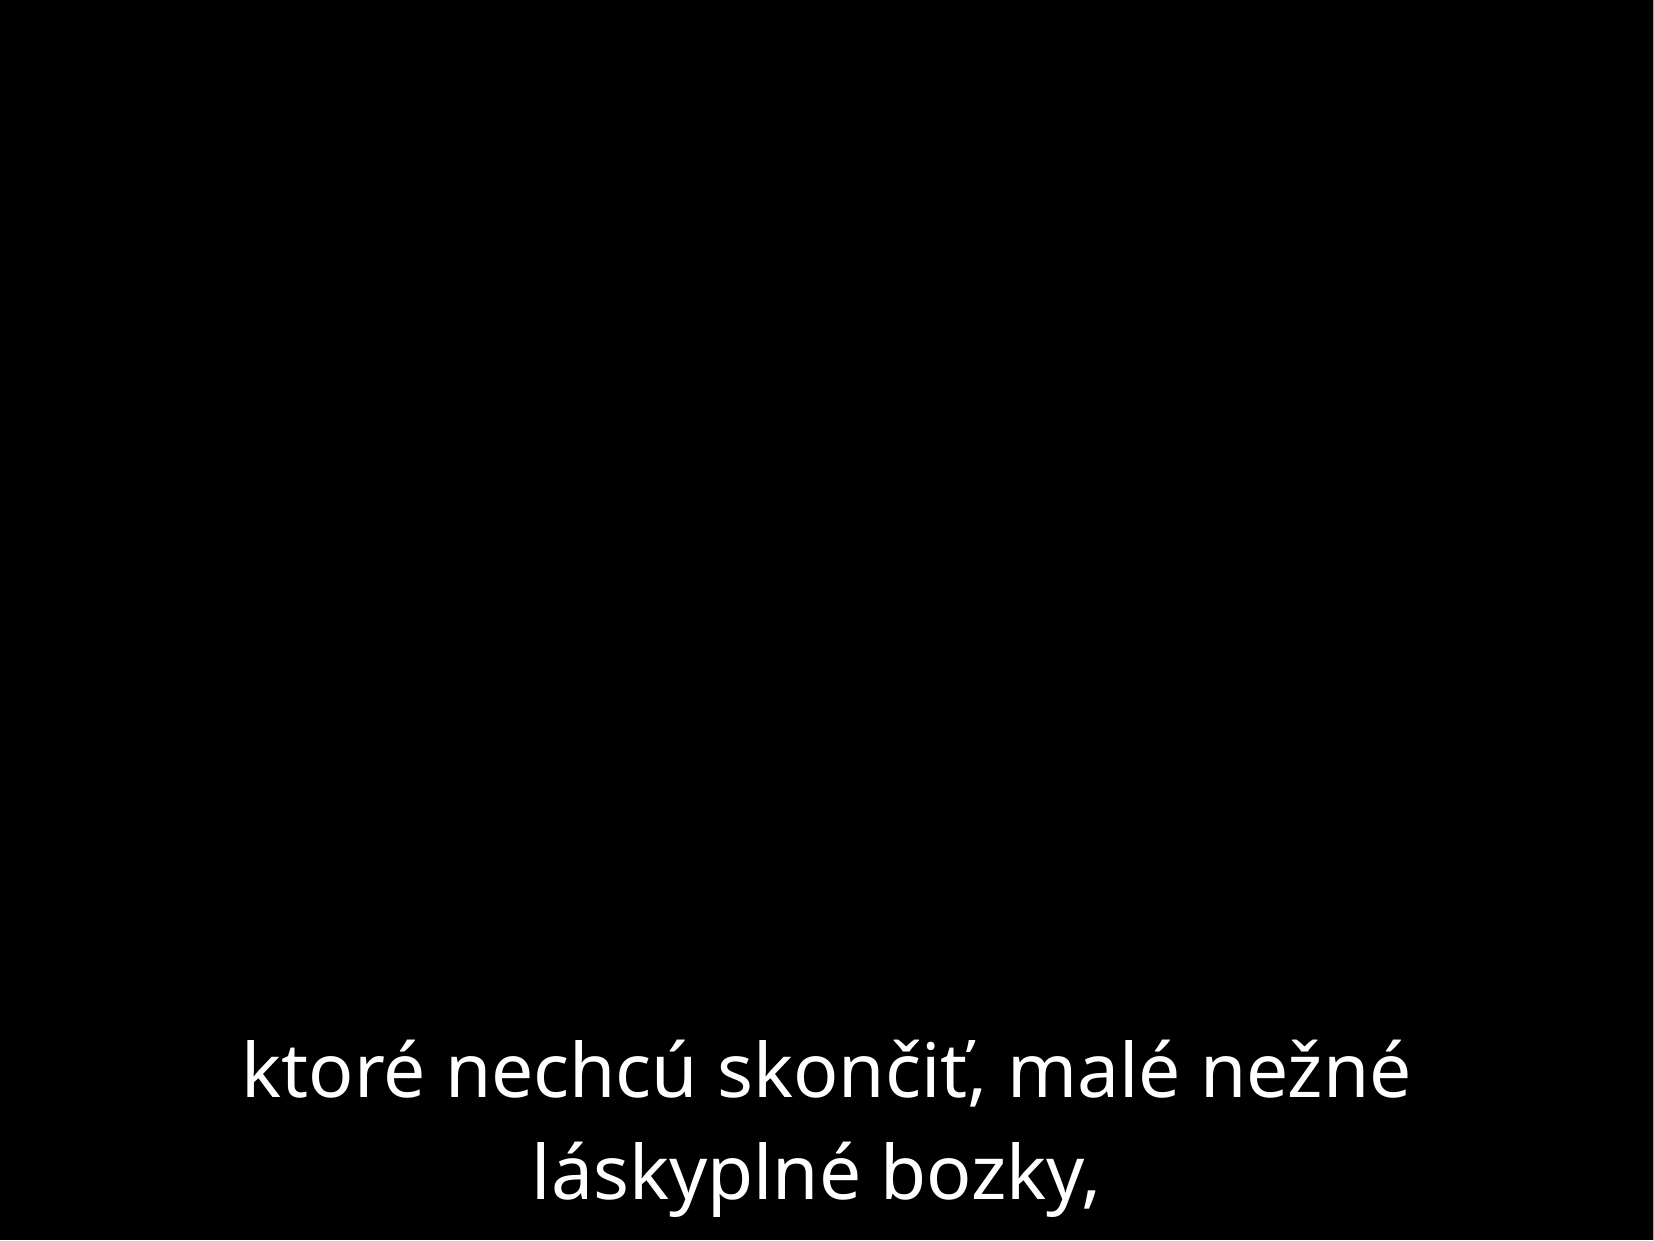

# ktoré nechcú skončiť, malé nežné láskyplné bozky,